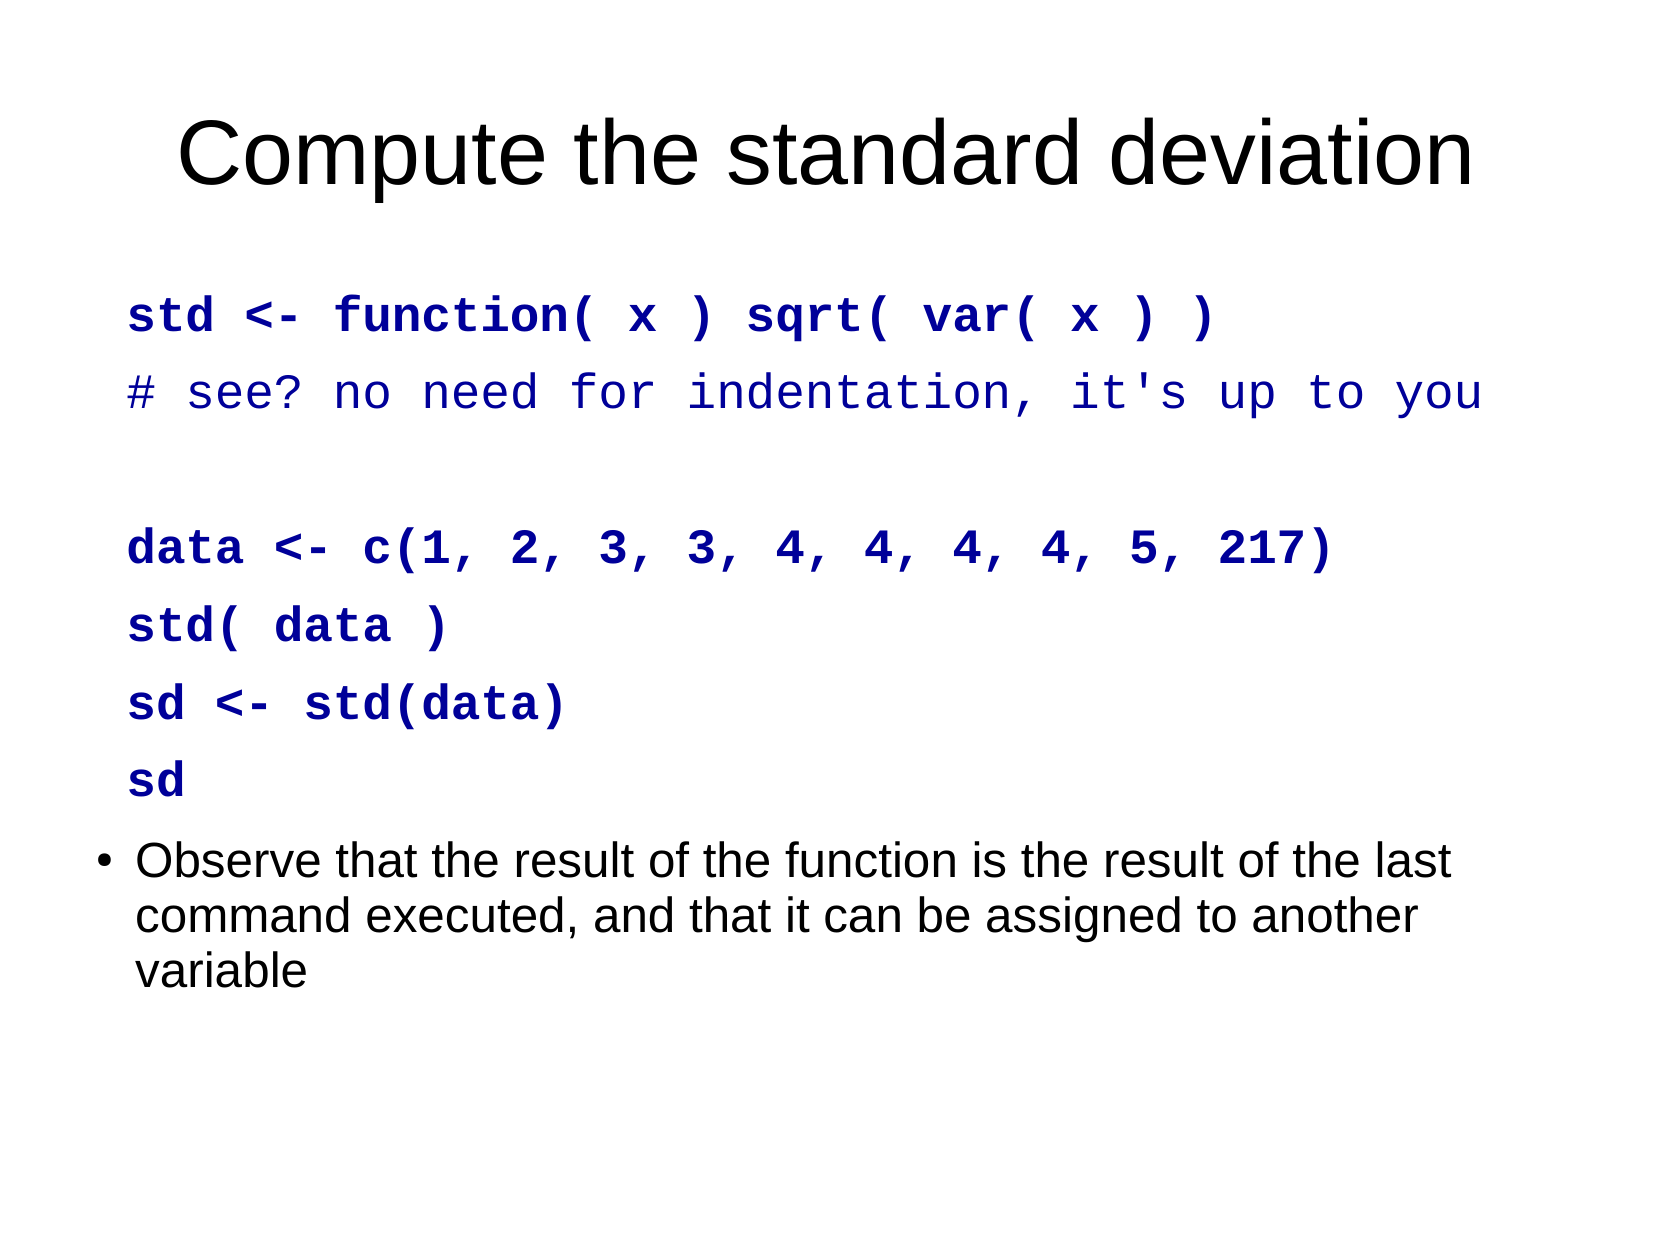

# Compute the standard deviation
std <- function( x ) sqrt( var( x ) )
# see? no need for indentation, it's up to you
data <- c(1, 2, 3, 3, 4, 4, 4, 4, 5, 217)
std( data )
sd <- std(data)
sd
Observe that the result of the function is the result of the last command executed, and that it can be assigned to another variable